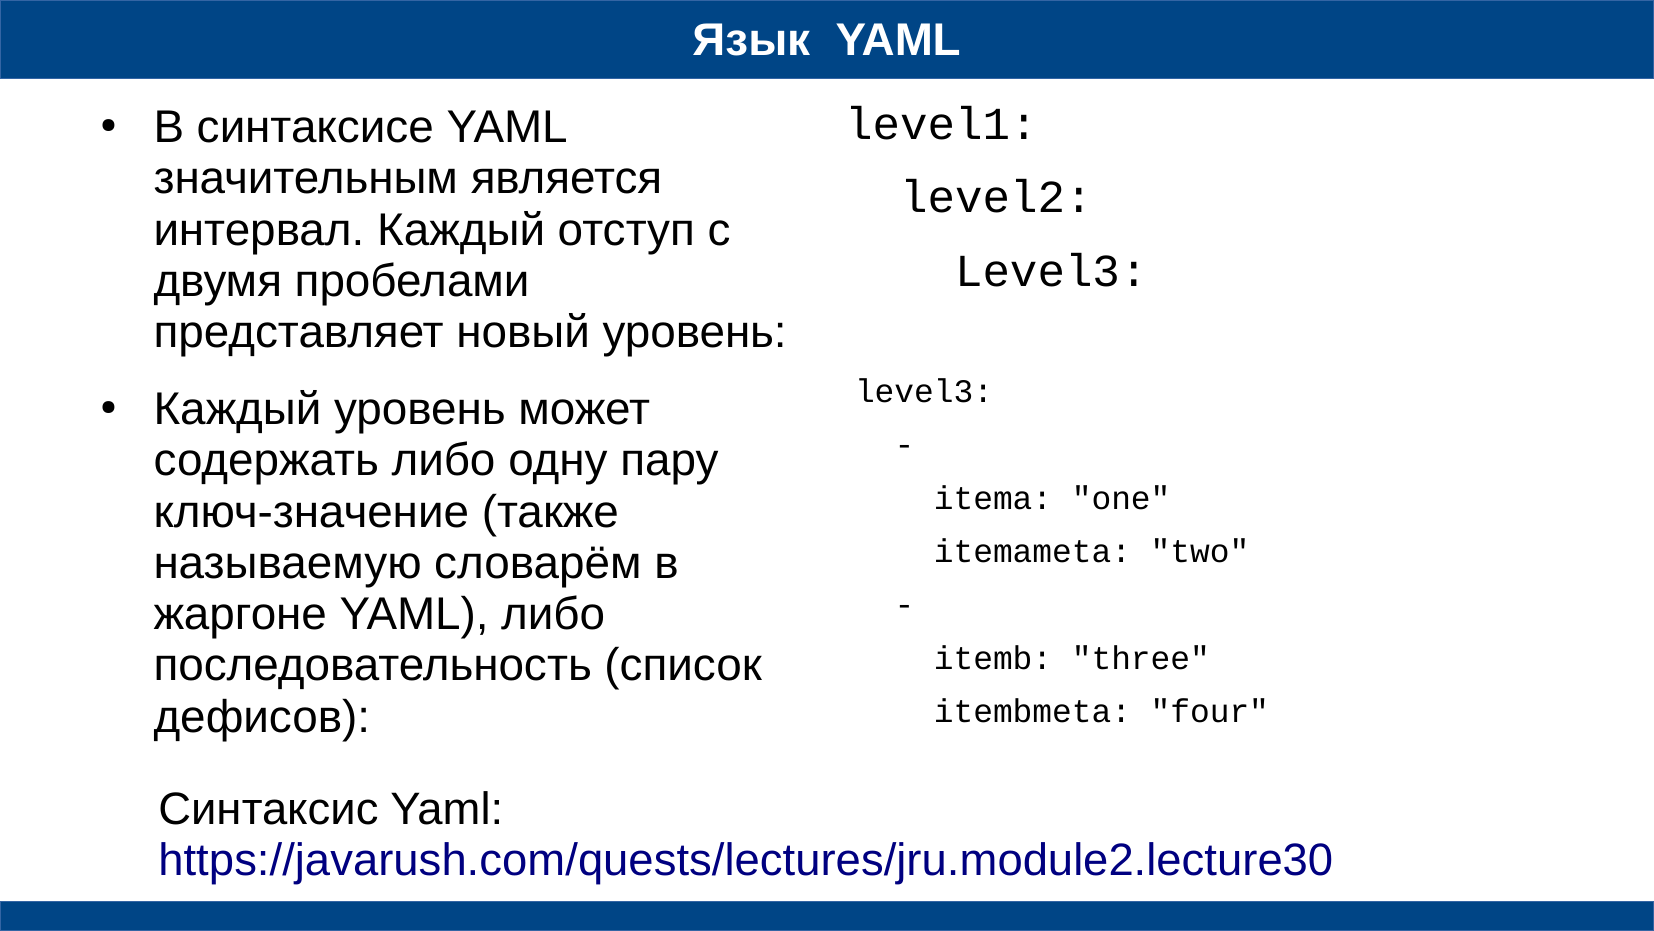

# Язык YAML
В синтаксисе YAML значительным является интервал. Каждый отступ с двумя пробелами представляет новый уровень:
level1:
 level2:
 Level3:
level3:
 -
 itema: "one"
 itemameta: "two"
 -
 itemb: "three"
 itembmeta: "four"
Каждый уровень может содержать либо одну пару ключ-значение (также называемую словарём в жаргоне YAML), либо последовательность (список дефисов):
Синтаксиc Yaml: https://javarush.com/quests/lectures/jru.module2.lecture30